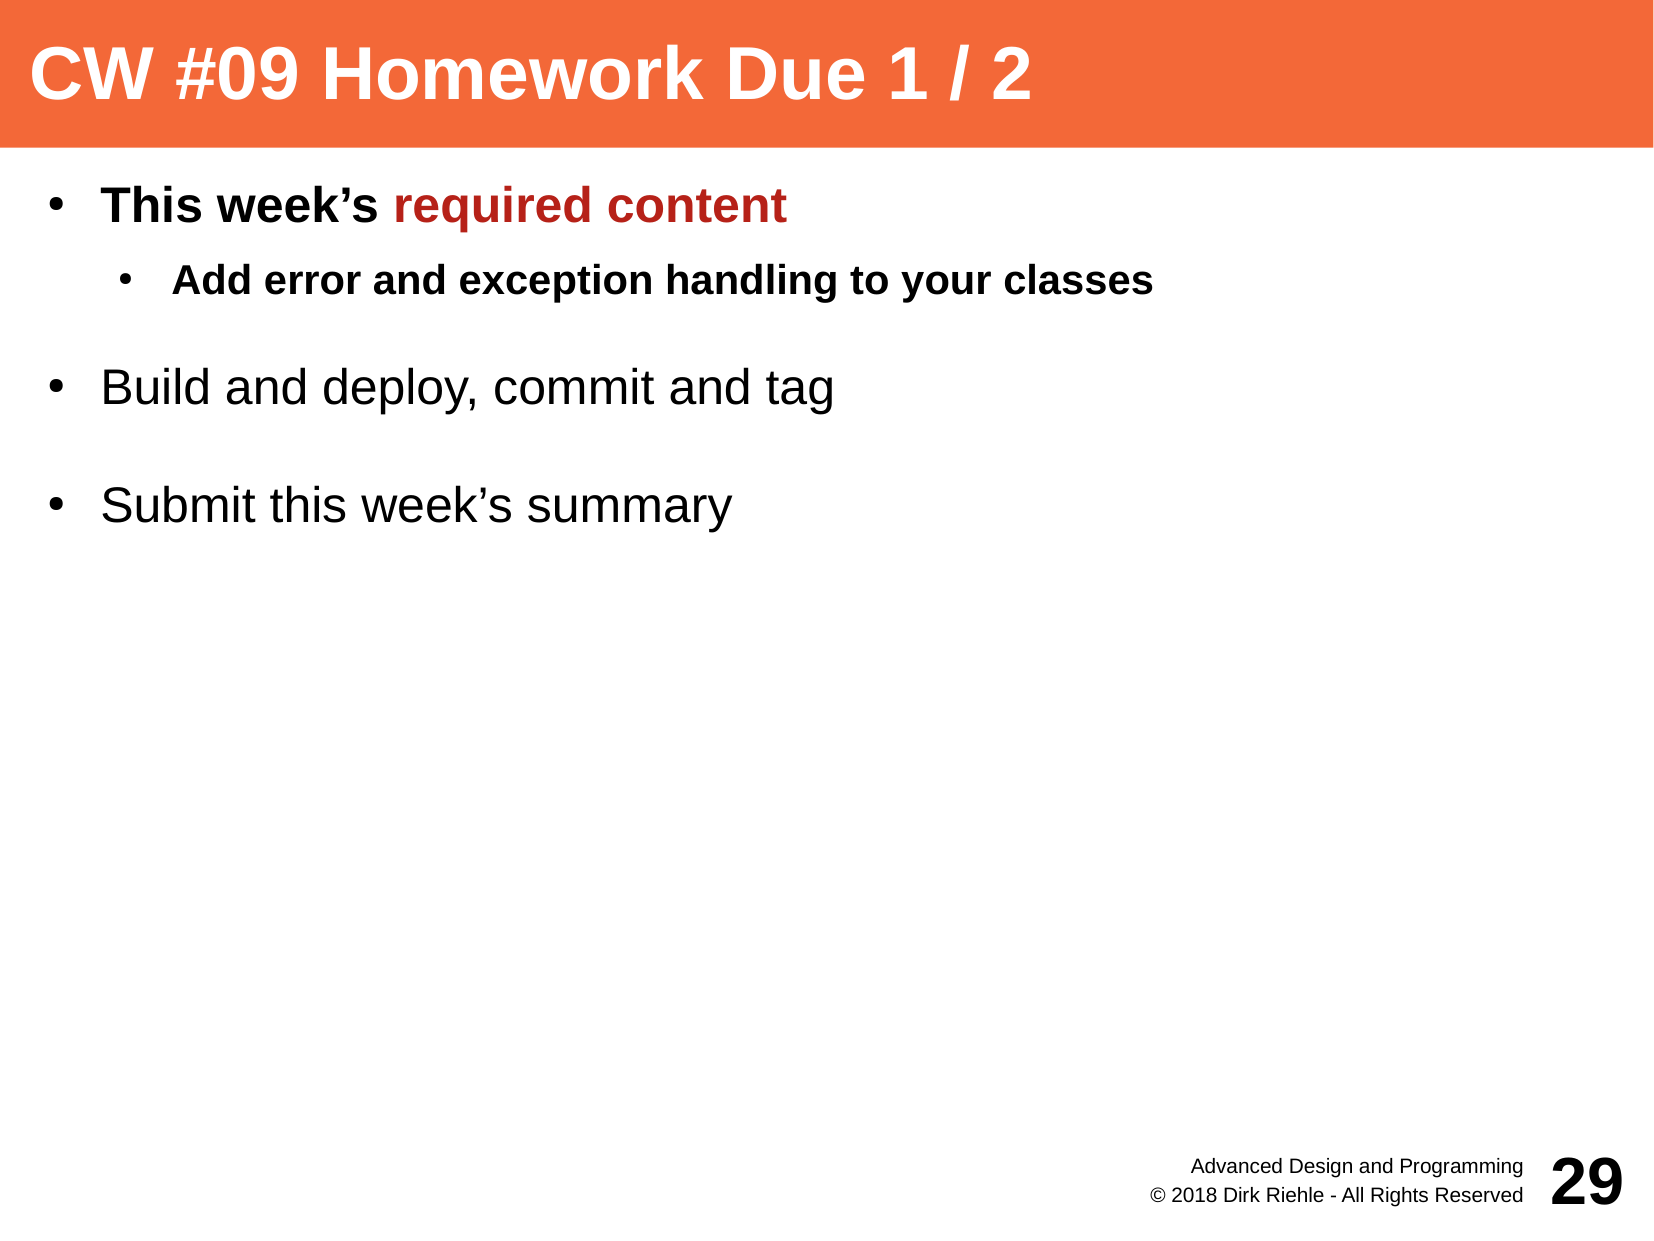

# CW #09 Homework Due 1 / 2
This week’s required content
Add error and exception handling to your classes
Build and deploy, commit and tag
Submit this week’s summary
Advanced Design and Programming
29
© 2018 Dirk Riehle - All Rights Reserved